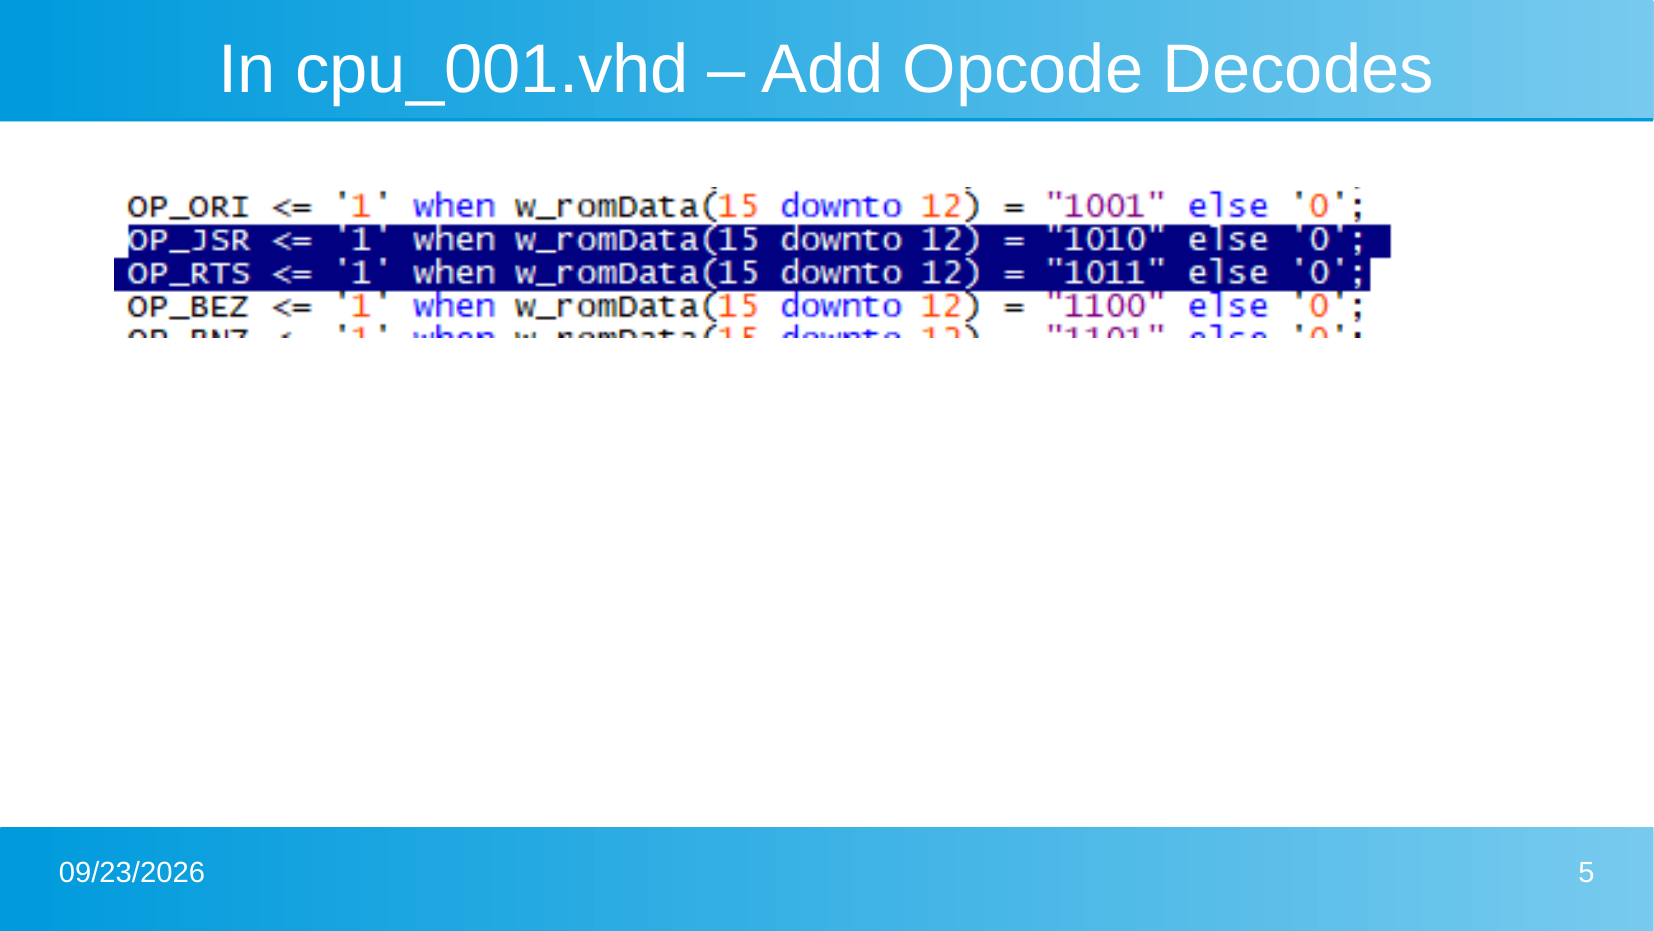

# In cpu_001.vhd – Add Opcode Decodes
5